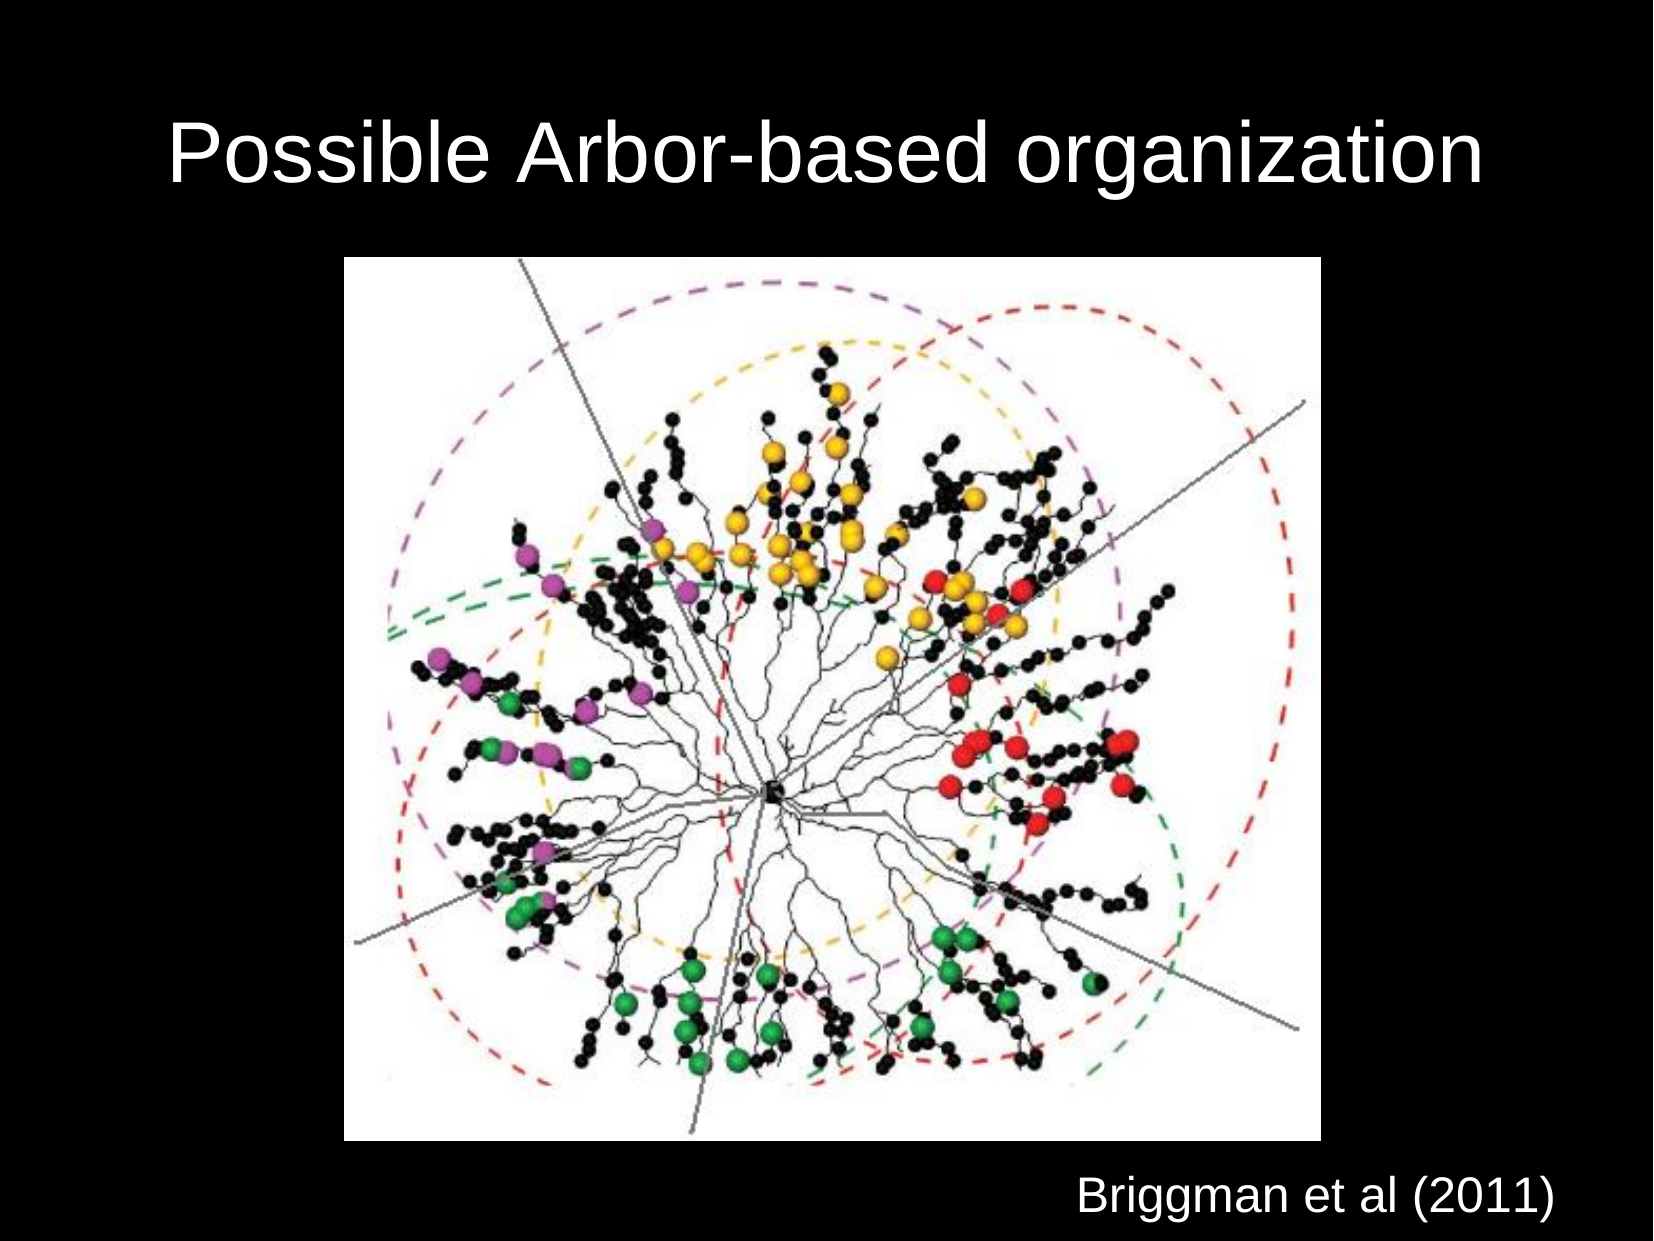

# Possible Arbor-based organization
Briggman et al (2011)